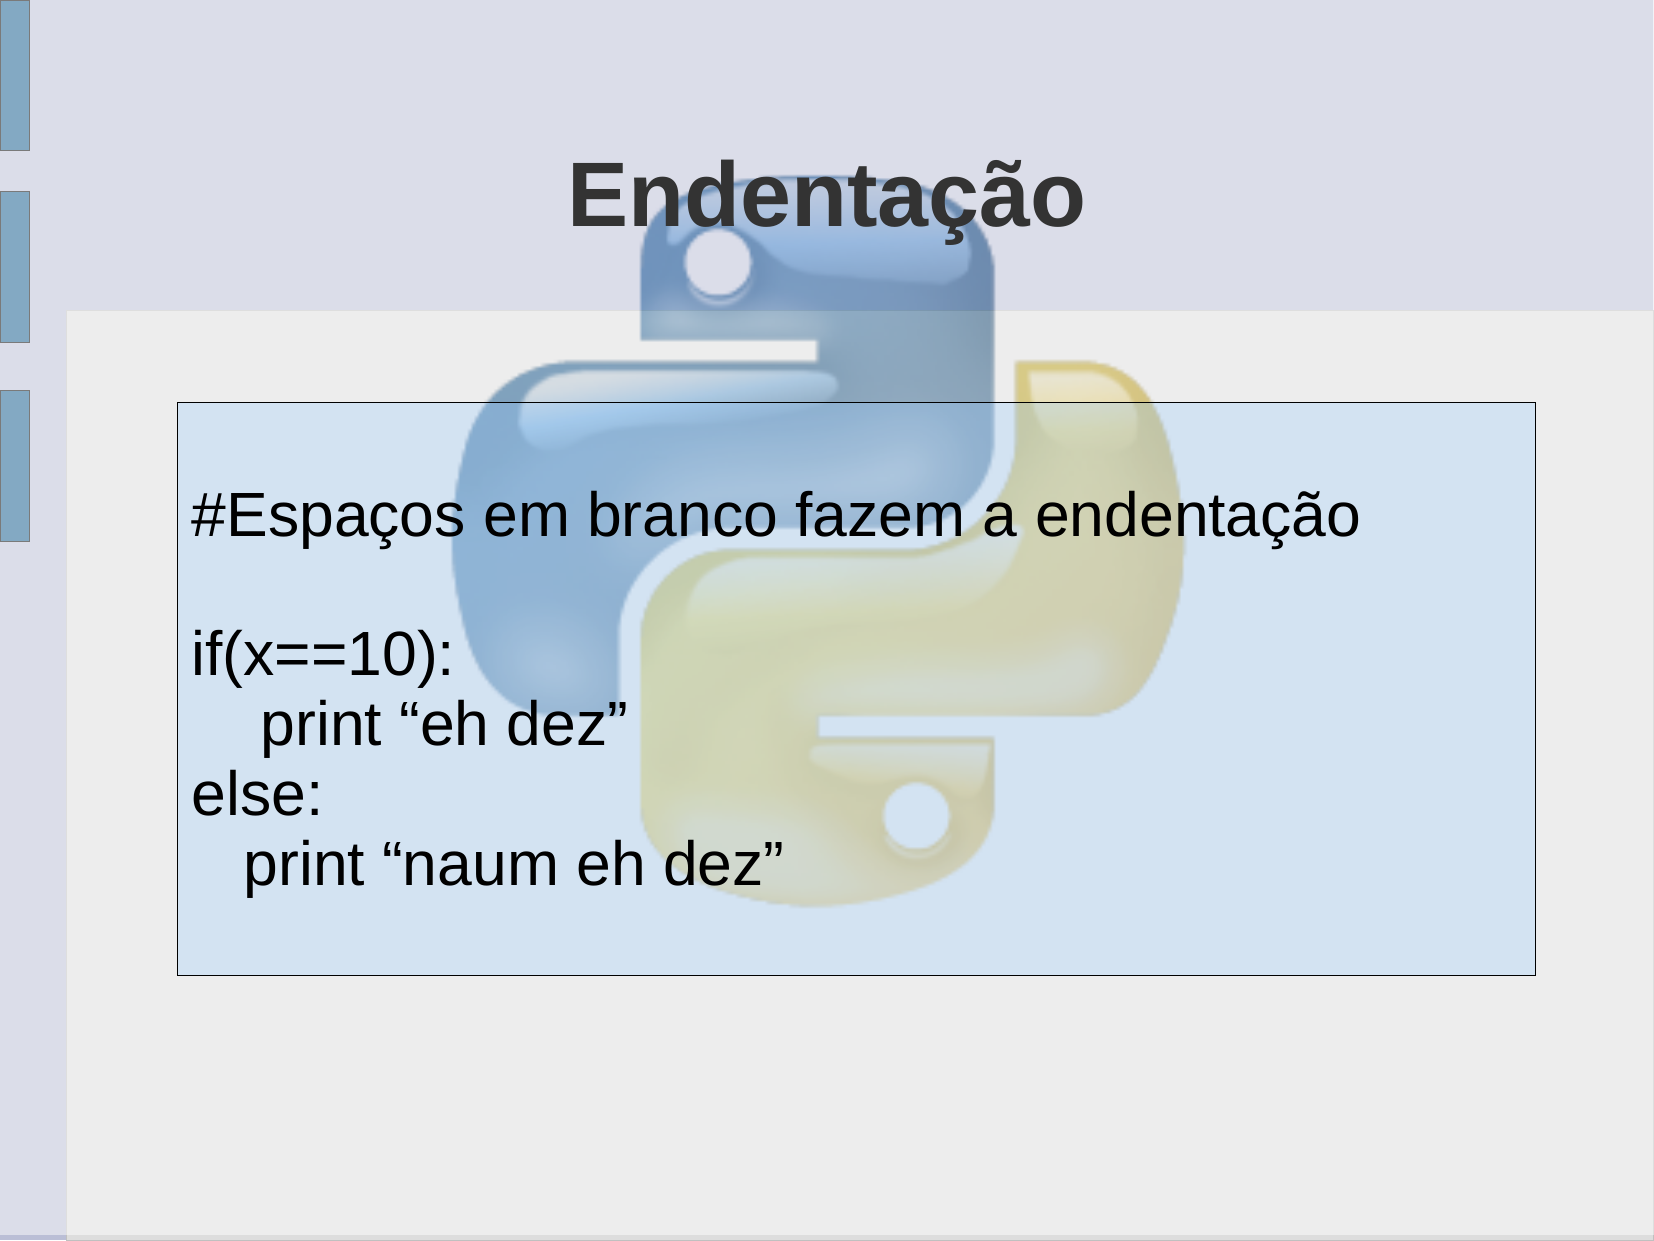

# Endentação
#Espaços em branco fazem a endentação
if(x==10):
 print “eh dez”
else:
 print “naum eh dez”